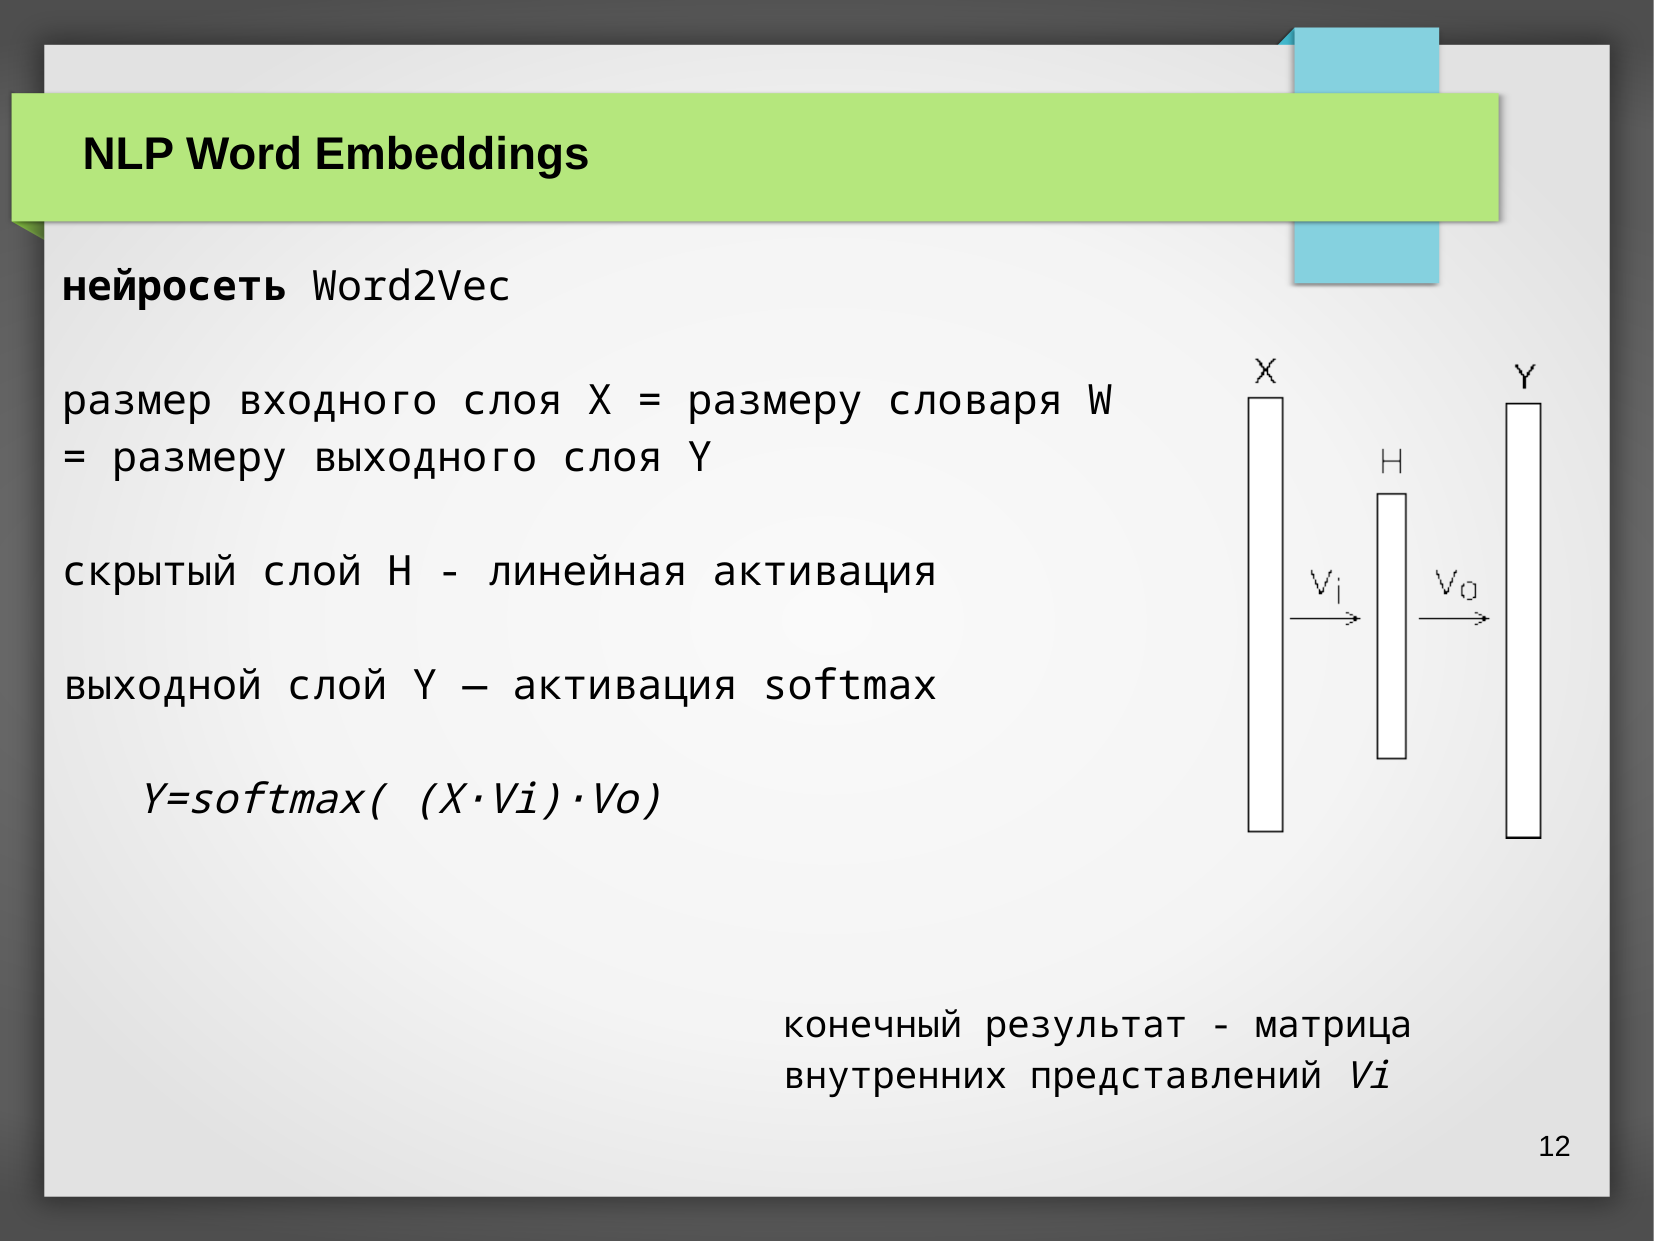

# NLP Word Embeddings
нейросеть Word2Vec
размер входного слоя X = размеру словаря W
= размеру выходного слоя Y
скрытый слой H - линейная активация
выходной слой Y — активация softmax
 Y=softmax( (X⋅Vi)⋅Vo)
конечный результат - матрица внутренних представлений Vi
12